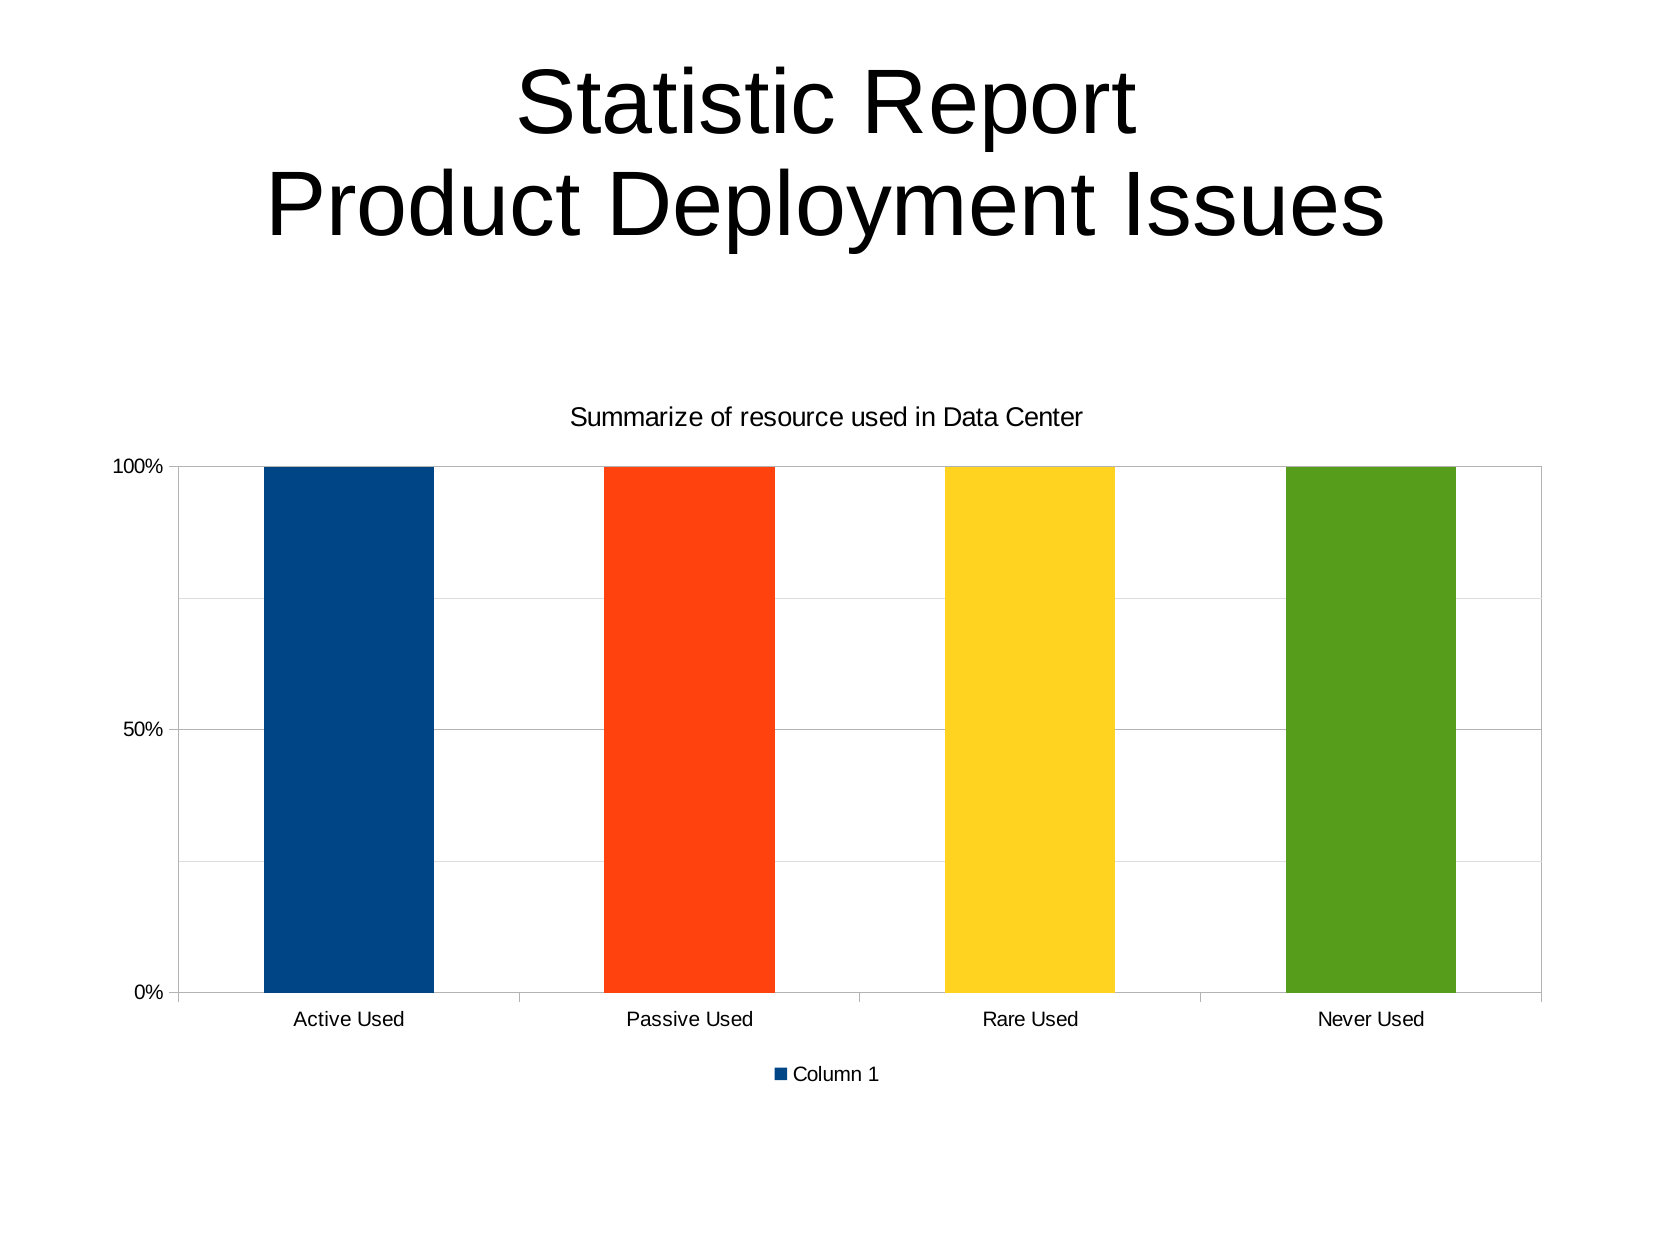

# Statistic Report Product Deployment Issues
### Chart: Summarize of resource used in Data Center
| Category | Column 1 |
|---|---|
| Active Used | 9.1 |
| Passive Used | 2.4 |
| Rare Used | 1.0 |
| Never Used | 1.0 |